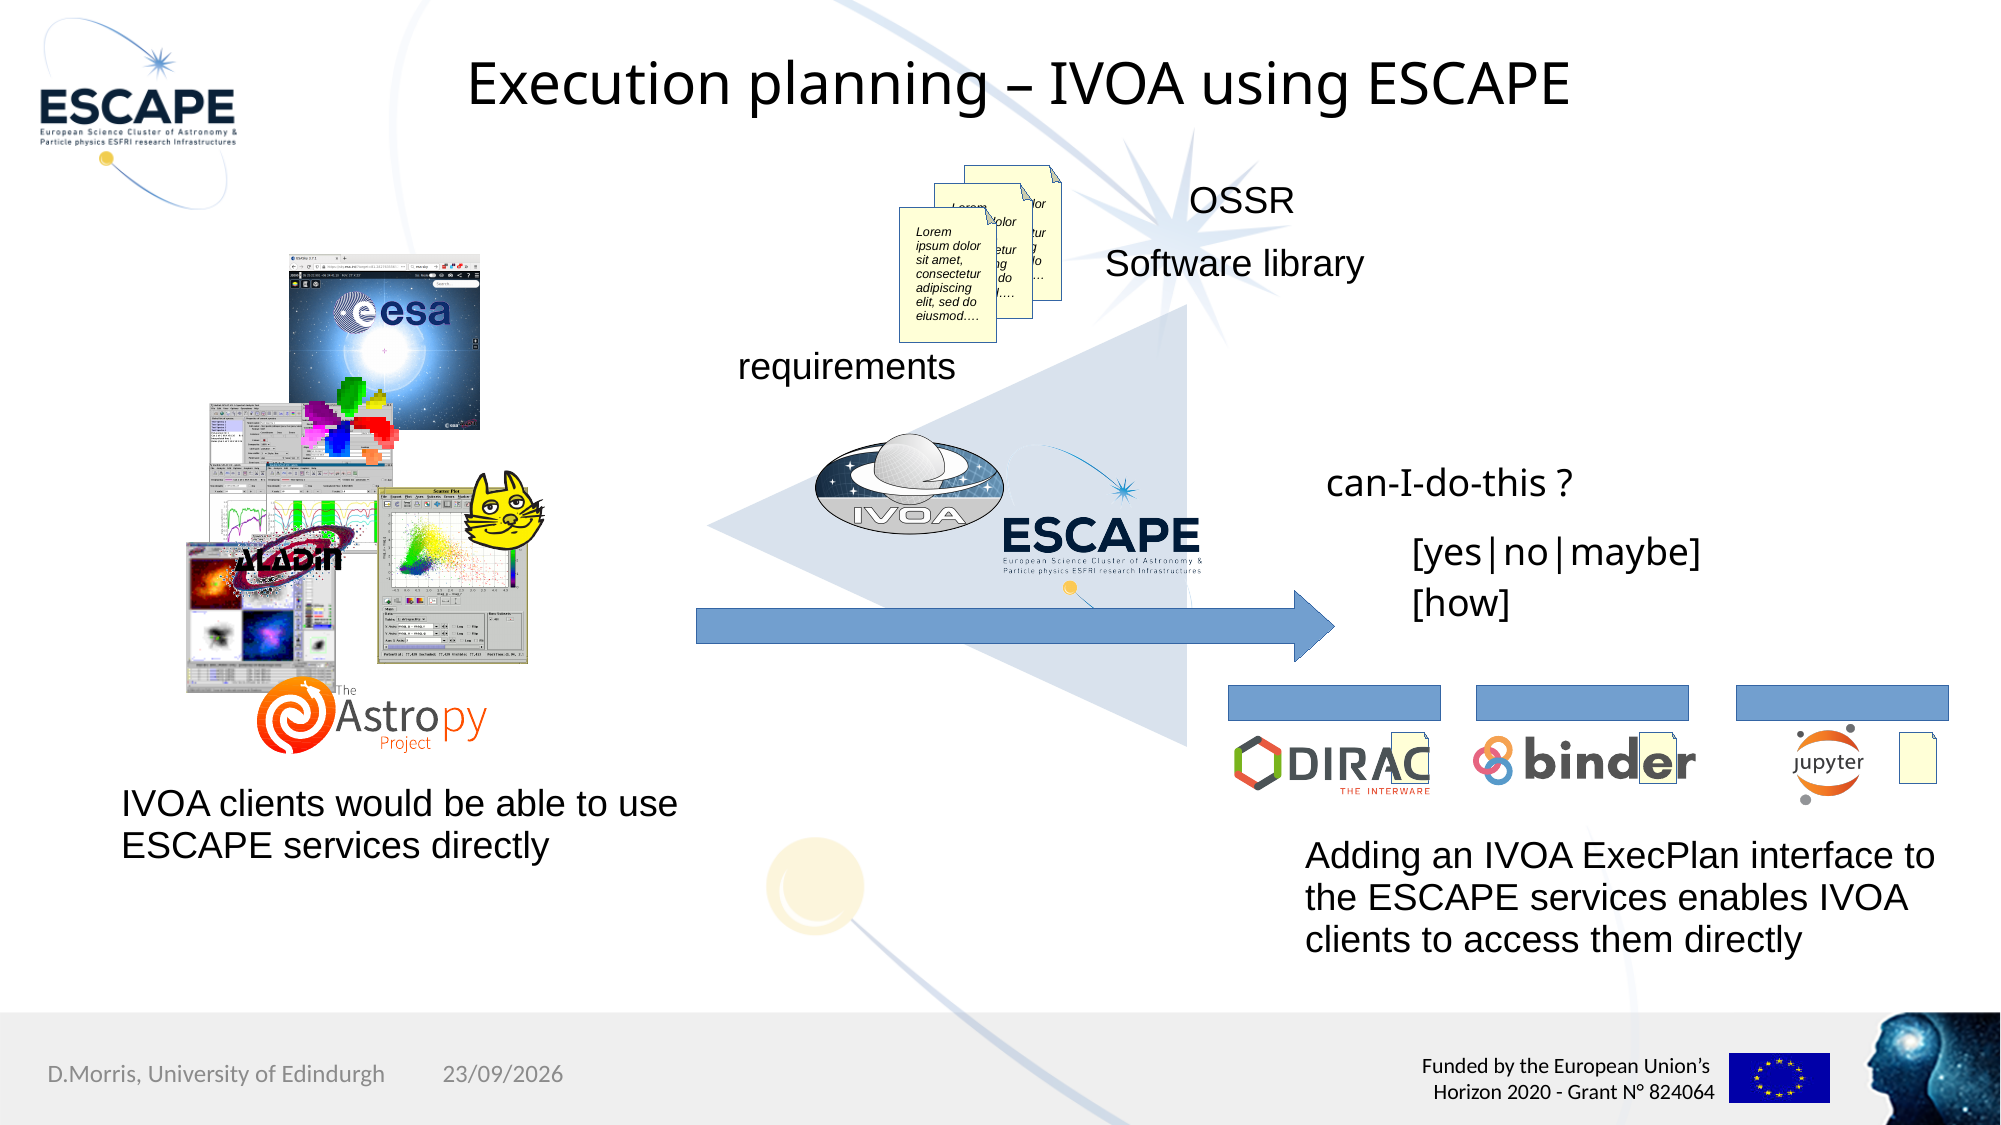

# Execution planning – IVOA using ESCAPE
Lorem ipsum dolor sit amet, consectetur adipiscing elit, sed do eiusmod….
Lorem ipsum dolor sit amet, consectetur adipiscing elit, sed do eiusmod….
Lorem ipsum dolor sit amet, consectetur adipiscing elit, sed do eiusmod….
requirements
OSSR
Software library
can-I-do-this ?
[yes|no|maybe]
[how]
IVOA clients would be able to use
ESCAPE services directly
Adding an IVOA ExecPlan interface to
the ESCAPE services enables IVOA
clients to access them directly
D.Morris, University of Edindurgh